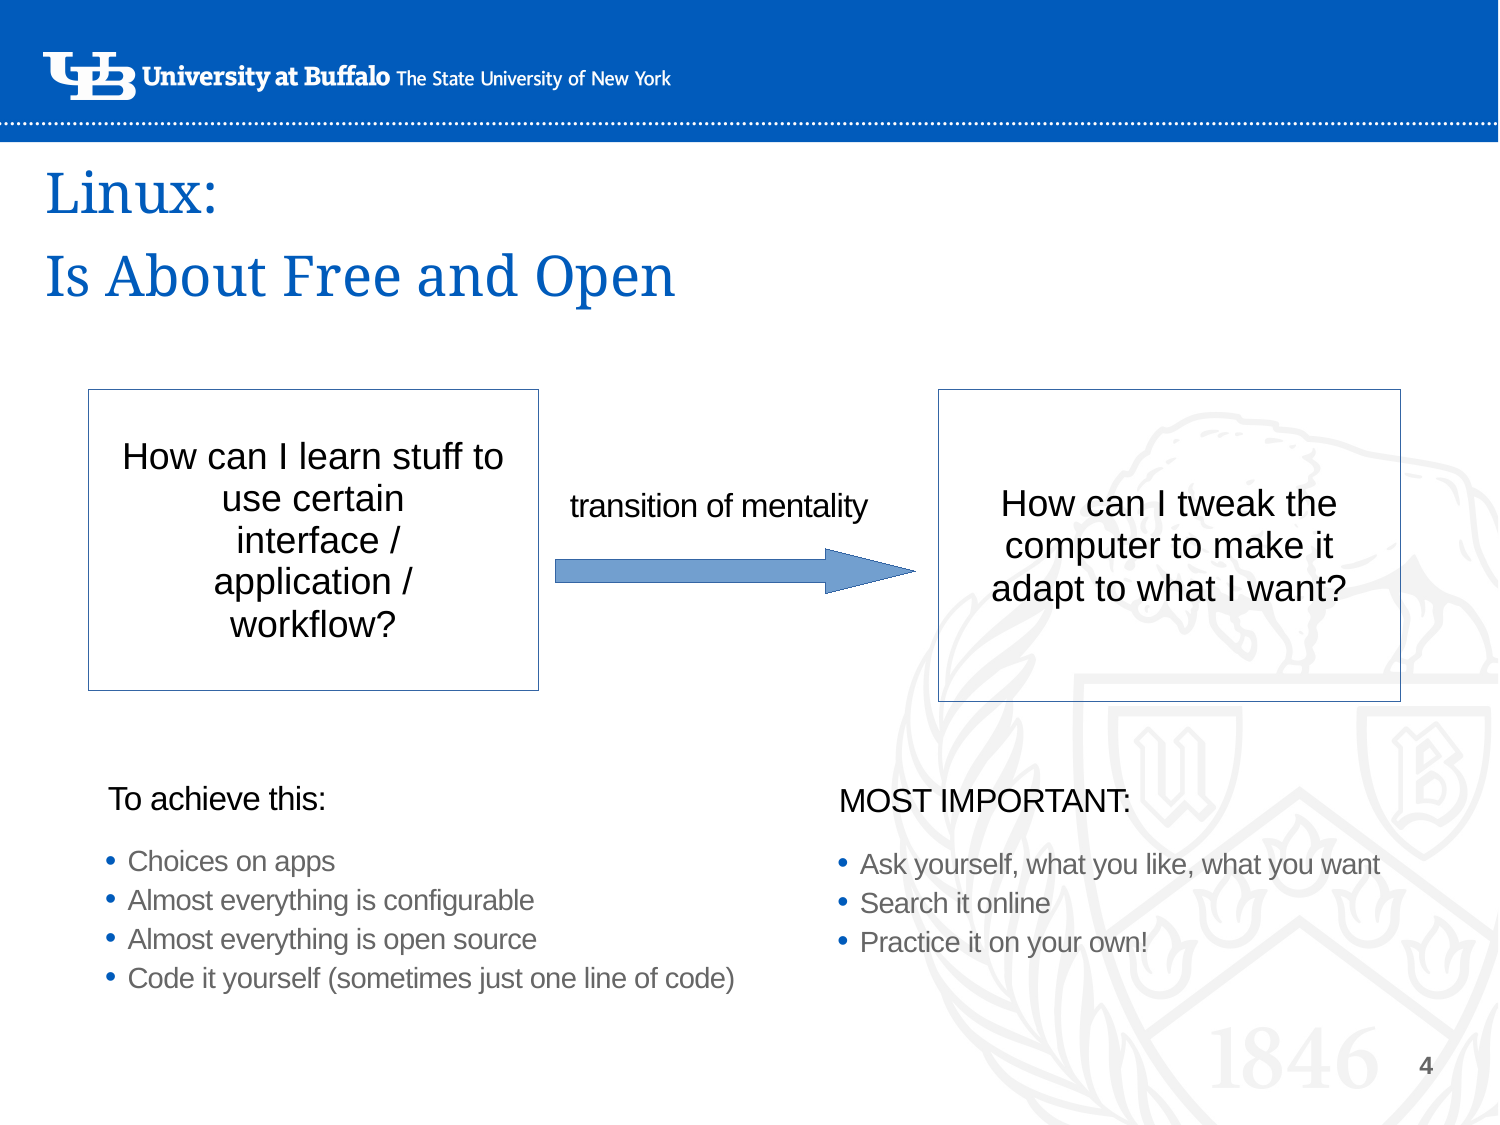

#
Linux:
Is About Free and Open
How can I learn stuff to use certain
 interface /
application /
workflow?
How can I tweak the computer to make it adapt to what I want?
transition of mentality
To achieve this:
MOST IMPORTANT:
Choices on apps
Almost everything is configurable
Almost everything is open source
Code it yourself (sometimes just one line of code)
Ask yourself, what you like, what you want
Search it online
Practice it on your own!